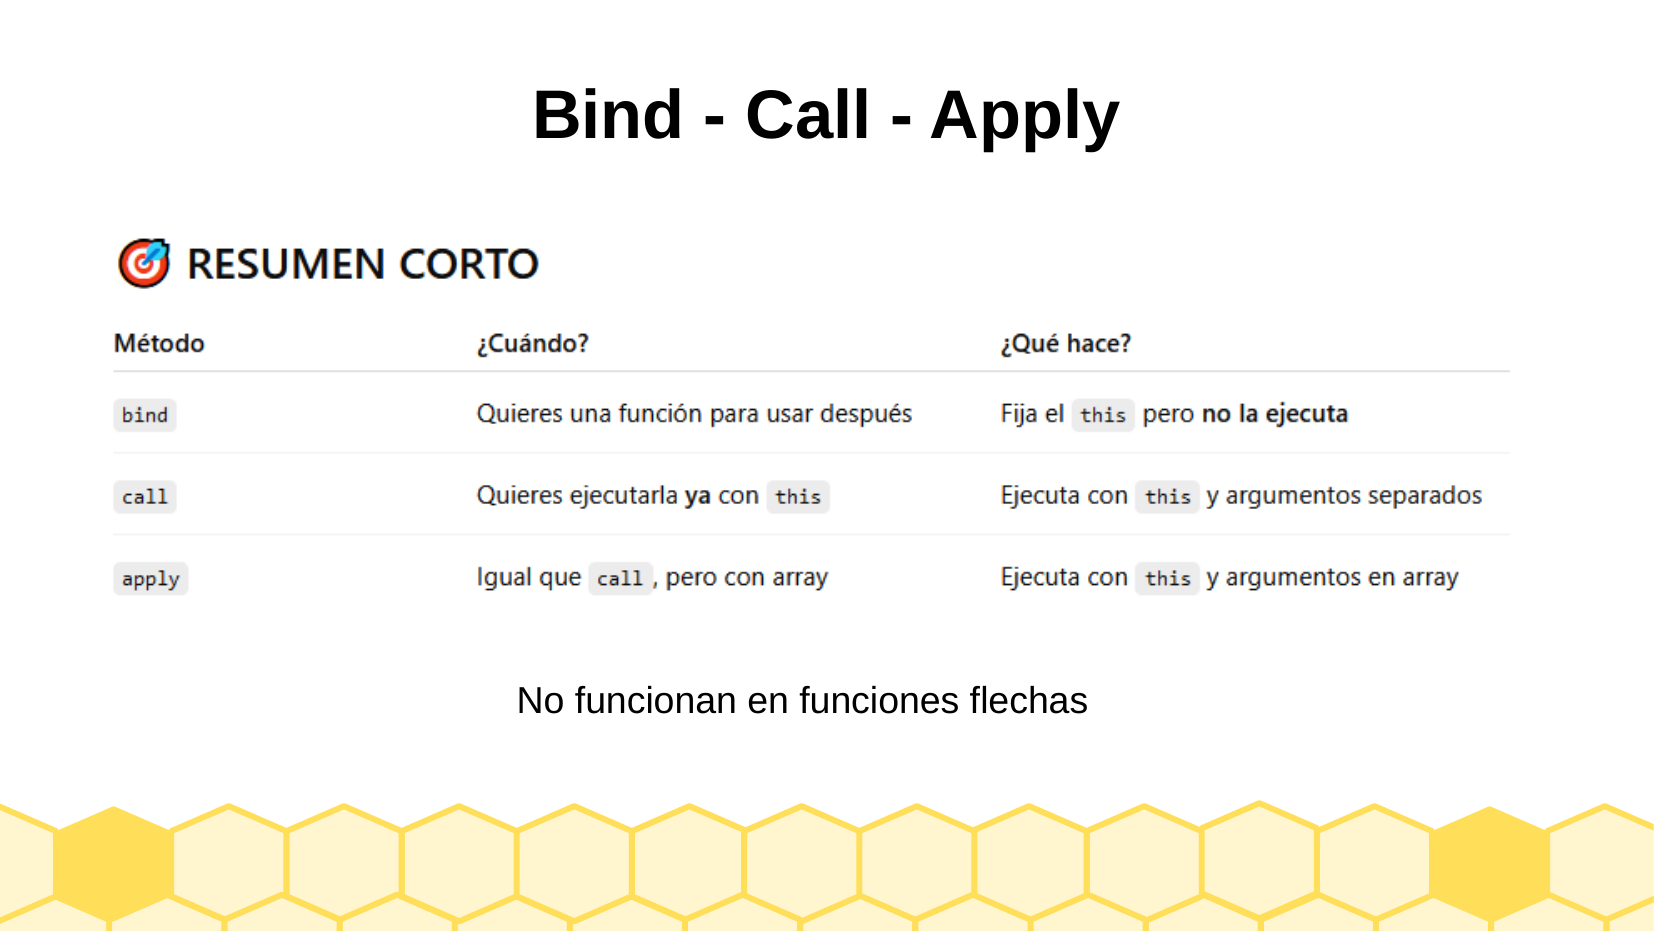

# Bind - Call - Apply
No funcionan en funciones flechas